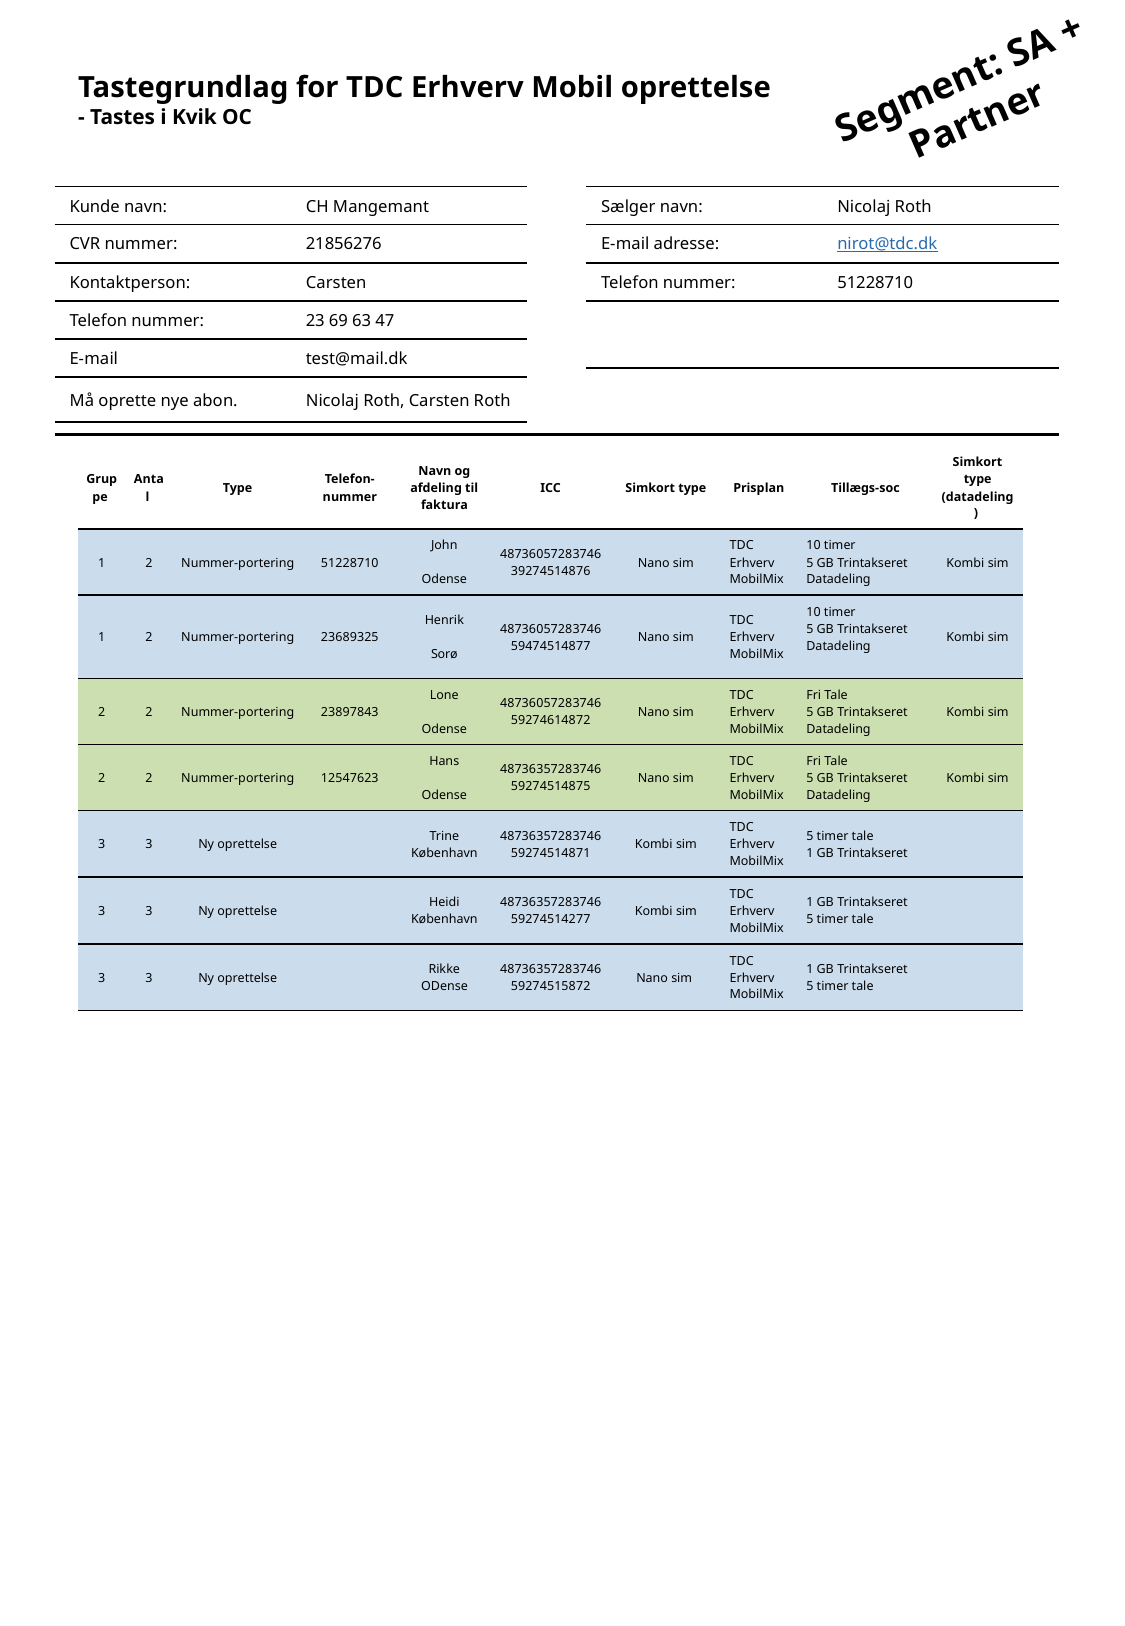

Segment: SA + Partner
Tastegrundlag for TDC Erhverv Mobil oprettelse
- Tastes i Kvik OC
| Kunde navn: | CH Mangemant |
| --- | --- |
| CVR nummer: | 21856276 |
| Kontaktperson: | Carsten |
| Telefon nummer: | 23 69 63 47 |
| E-mail | test@mail.dk |
| Må oprette nye abon. | Nicolaj Roth, Carsten Roth |
| Sælger navn: | Nicolaj Roth |
| --- | --- |
| E-mail adresse: | nirot@tdc.dk |
| Telefon nummer: | 51228710 |
| | |
| | |
| Gruppe | Antal | Type | Telefon-nummer | Navn og afdeling til faktura | ICC | Simkort type | Prisplan | Tillægs-soc | Simkort type (datadeling) |
| --- | --- | --- | --- | --- | --- | --- | --- | --- | --- |
| 1 | 2 | Nummer-portering | 51228710 | John Odense | 4873605728374639274514876 | Nano sim | TDC Erhverv MobilMix | 10 timer 5 GB Trintakseret Datadeling | Kombi sim |
| 1 | 2 | Nummer-portering | 23689325 | Henrik Sorø | 4873605728374659474514877 | Nano sim | TDC Erhverv MobilMix | 10 timer 5 GB Trintakseret Datadeling | Kombi sim |
| 2 | 2 | Nummer-portering | 23897843 | Lone Odense | 4873605728374659274614872 | Nano sim | TDC Erhverv MobilMix | Fri Tale 5 GB Trintakseret Datadeling | Kombi sim |
| 2 | 2 | Nummer-portering | 12547623 | Hans Odense | 4873635728374659274514875 | Nano sim | TDC Erhverv MobilMix | Fri Tale 5 GB Trintakseret Datadeling | Kombi sim |
| 3 | 3 | Ny oprettelse | | Trine København | 4873635728374659274514871 | Kombi sim | TDC Erhverv MobilMix | 5 timer tale 1 GB Trintakseret | |
| 3 | 3 | Ny oprettelse | | Heidi København | 4873635728374659274514277 | Kombi sim | TDC Erhverv MobilMix | 1 GB Trintakseret 5 timer tale | |
| 3 | 3 | Ny oprettelse | | Rikke ODense | 4873635728374659274515872 | Nano sim | TDC Erhverv MobilMix | 1 GB Trintakseret 5 timer tale | |
Hver enkelt abonnement sorteres efter abonnements type og farveangives i grupper.
Gruppe med flest abonnementer øverst.
Er samme gruppe hvis…
Type
Simkort type
Prisplan
Tillægs-soc
er 100 % ens.